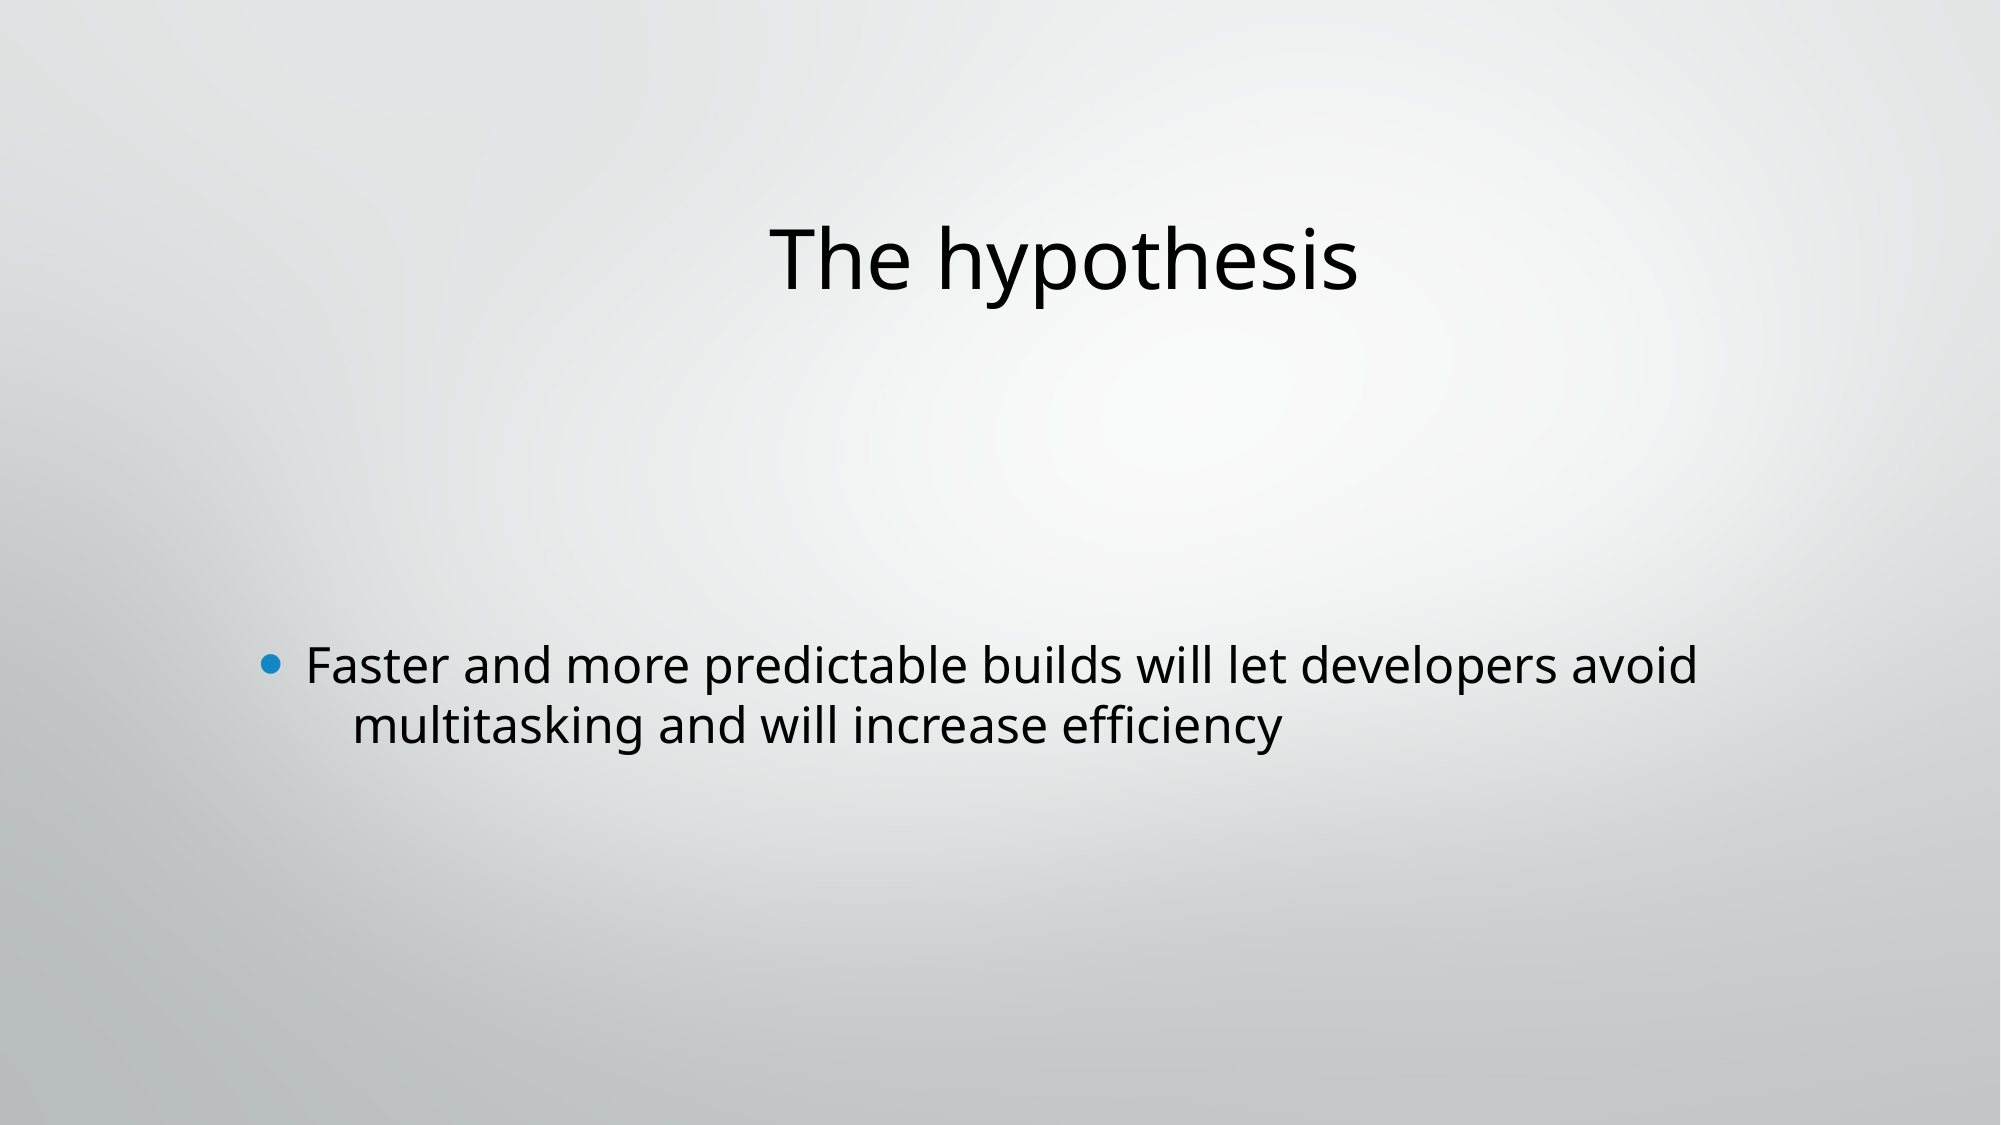

# The hypothesis
Faster and more predictable builds will let developers avoid multitasking and will increase efficiency